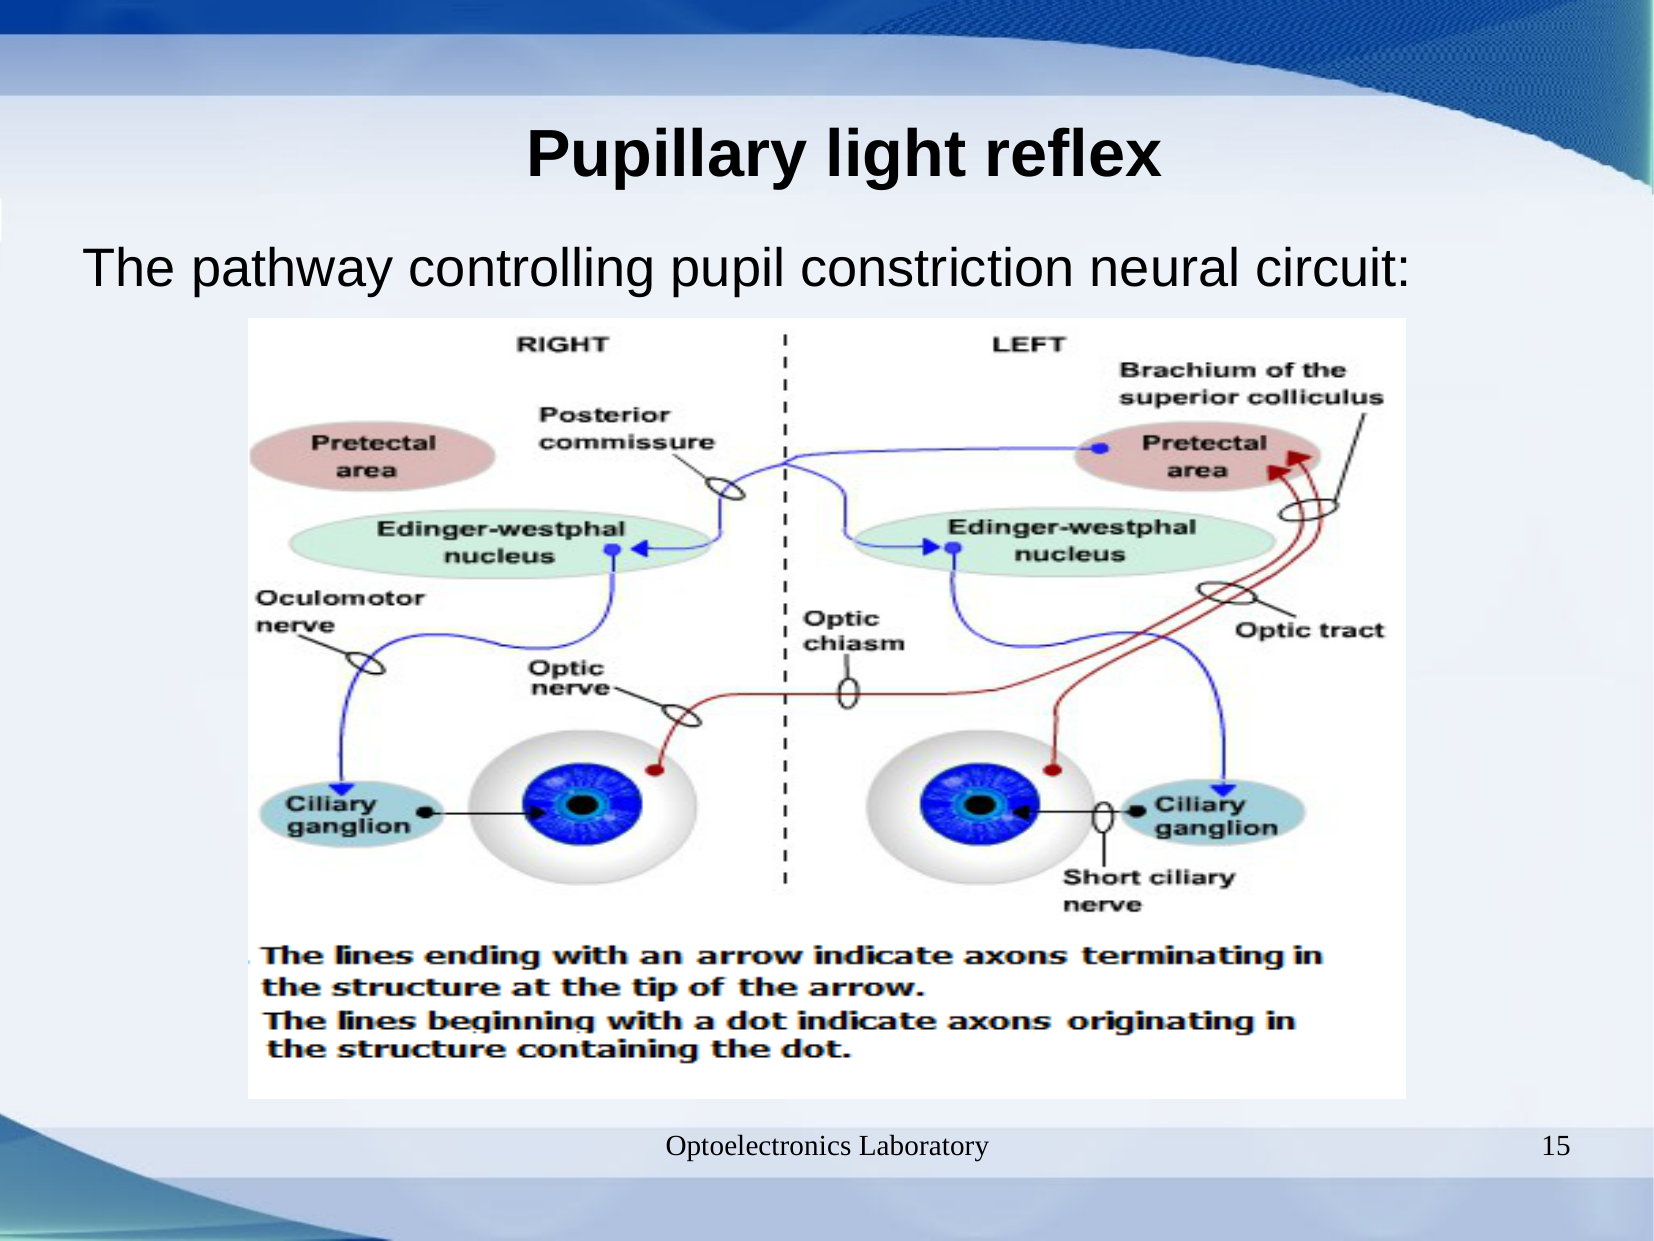

# Pupillary light reflex
The pathway controlling pupil constriction neural circuit:
Optoelectronics Laboratory
15